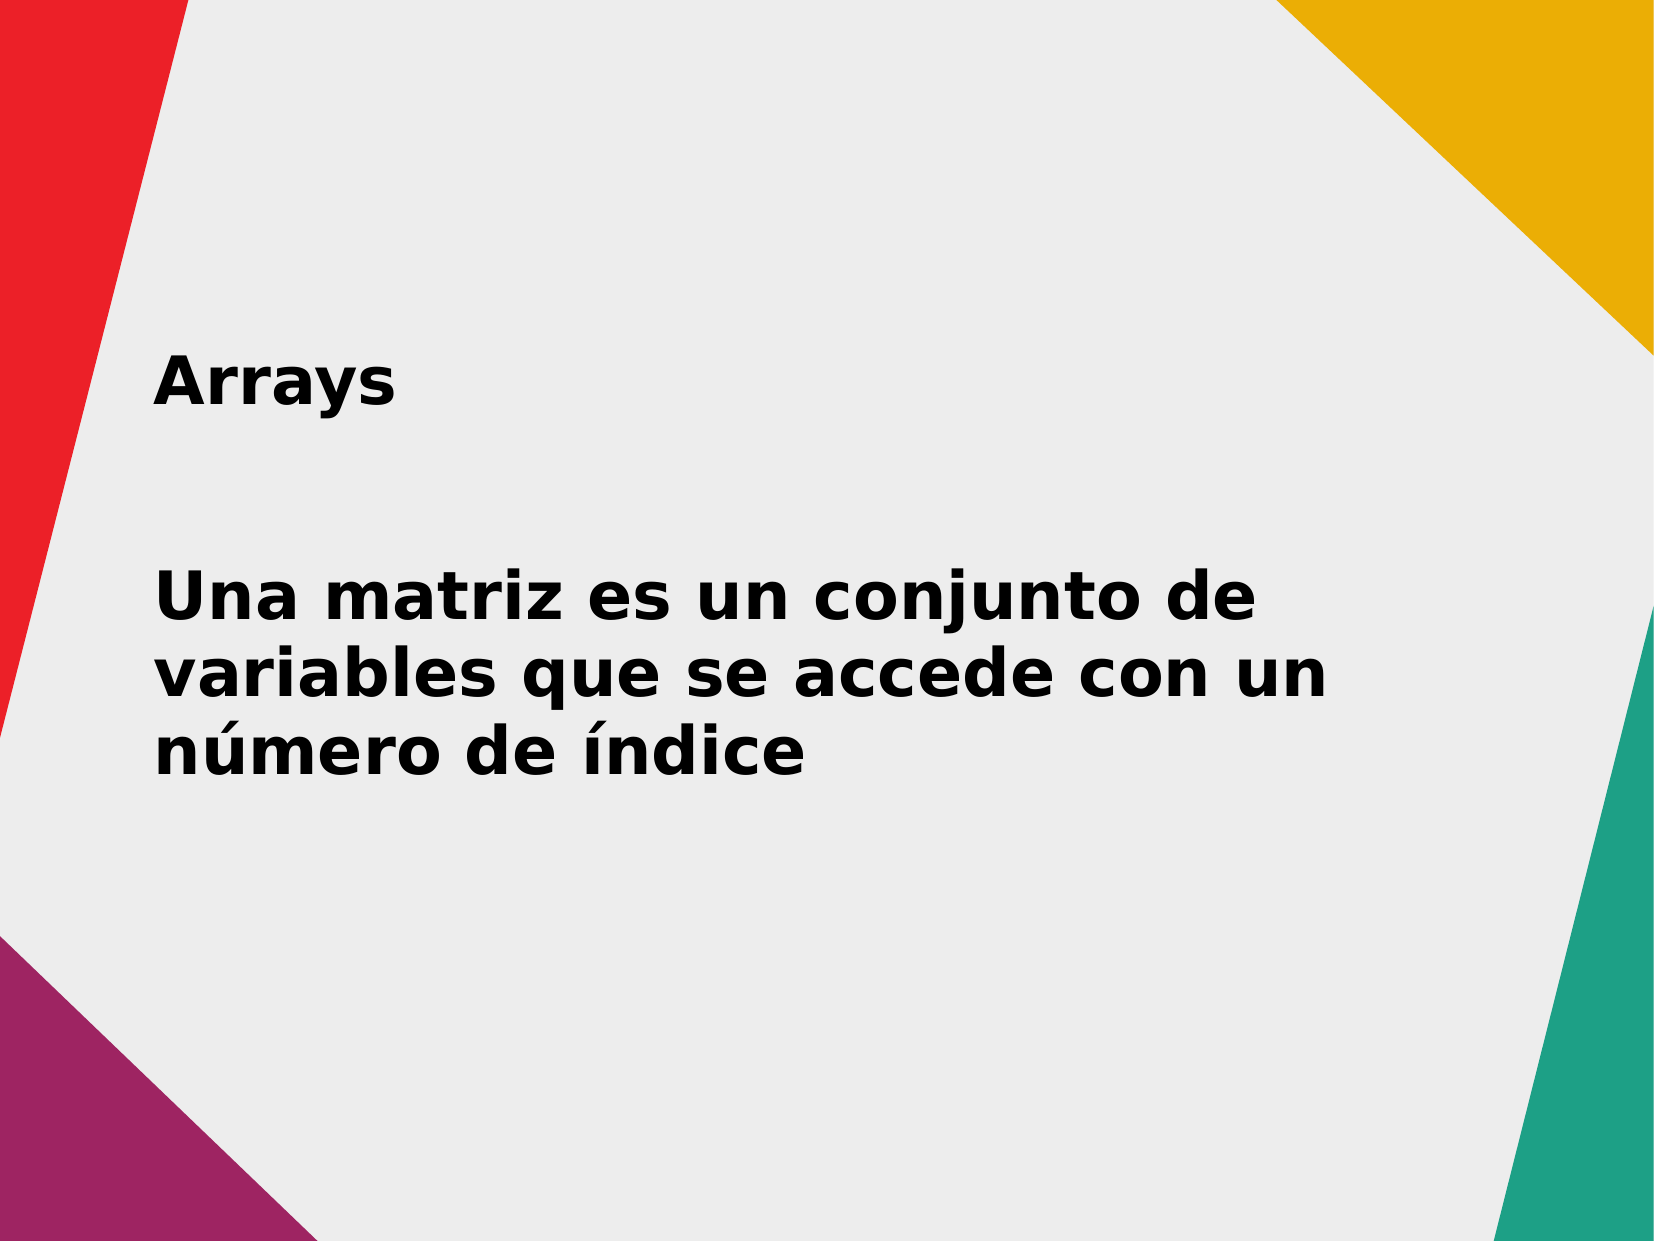

# Arrays
Una matriz es un conjunto de variables que se accede con un número de índice